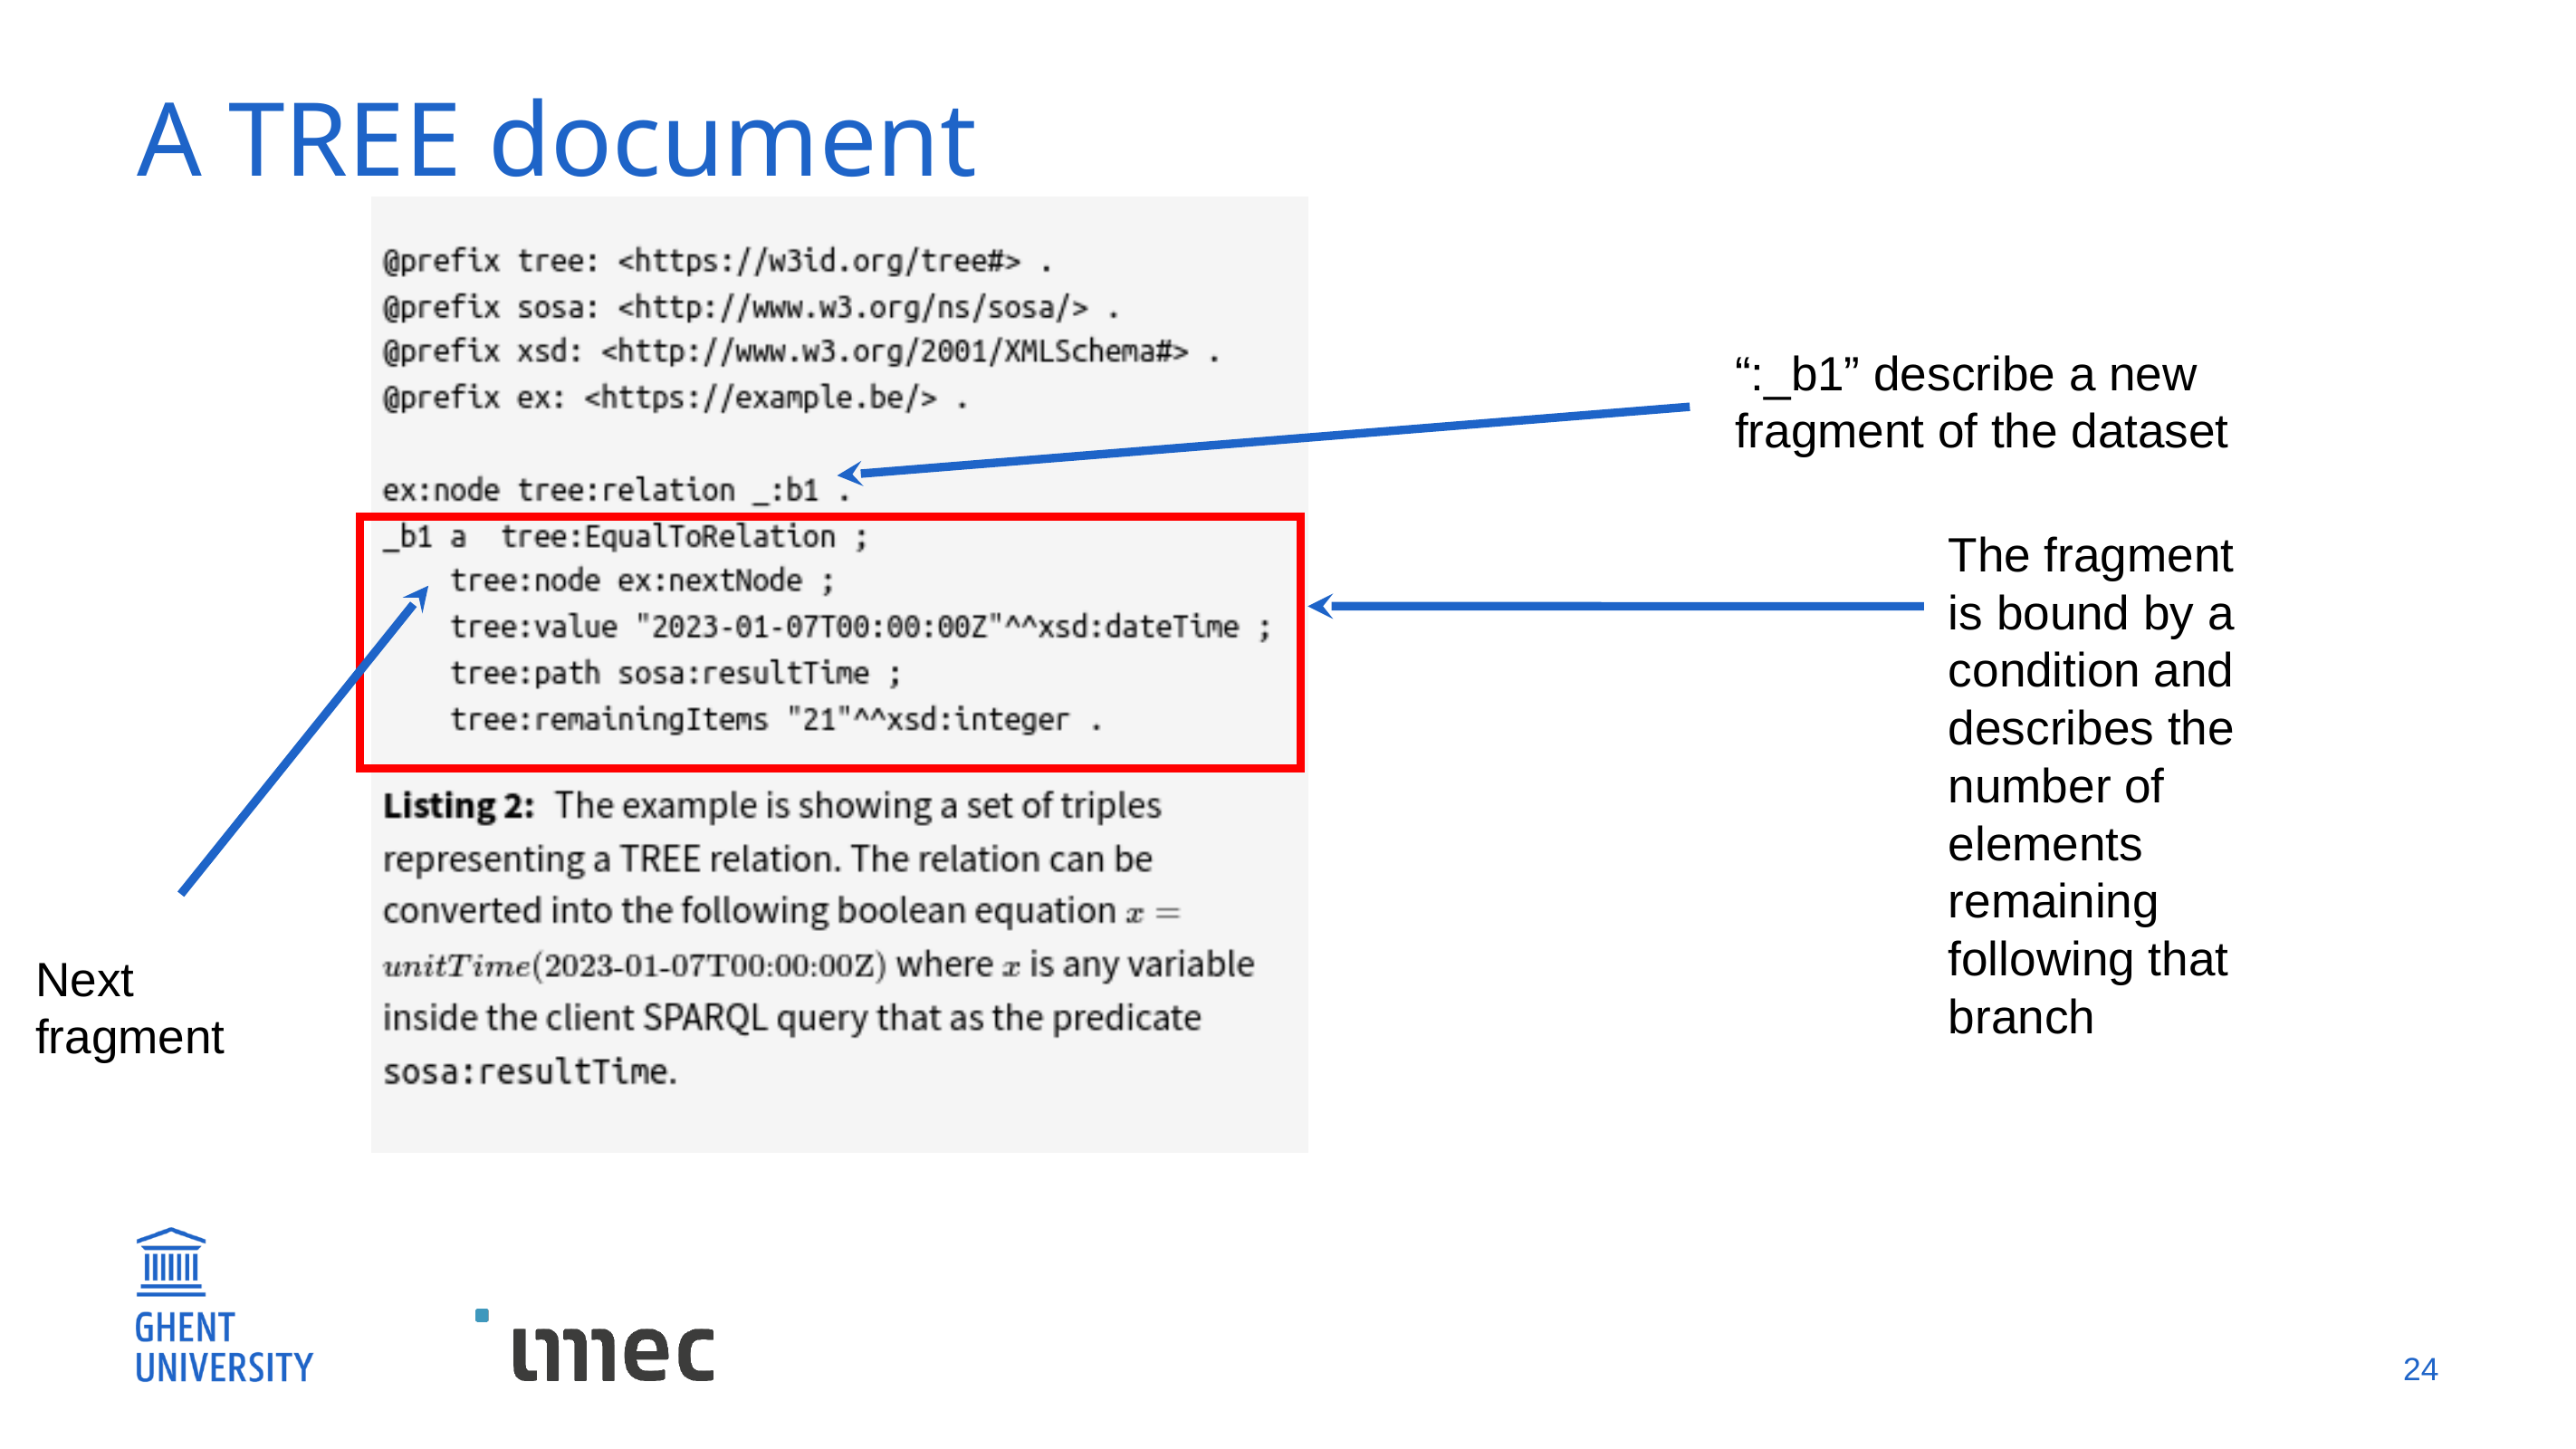

# A TREE document
“:_b1” describe a new fragment of the dataset
The fragment is bound by a condition and describes the number of elements remaining following that branch
Next fragment